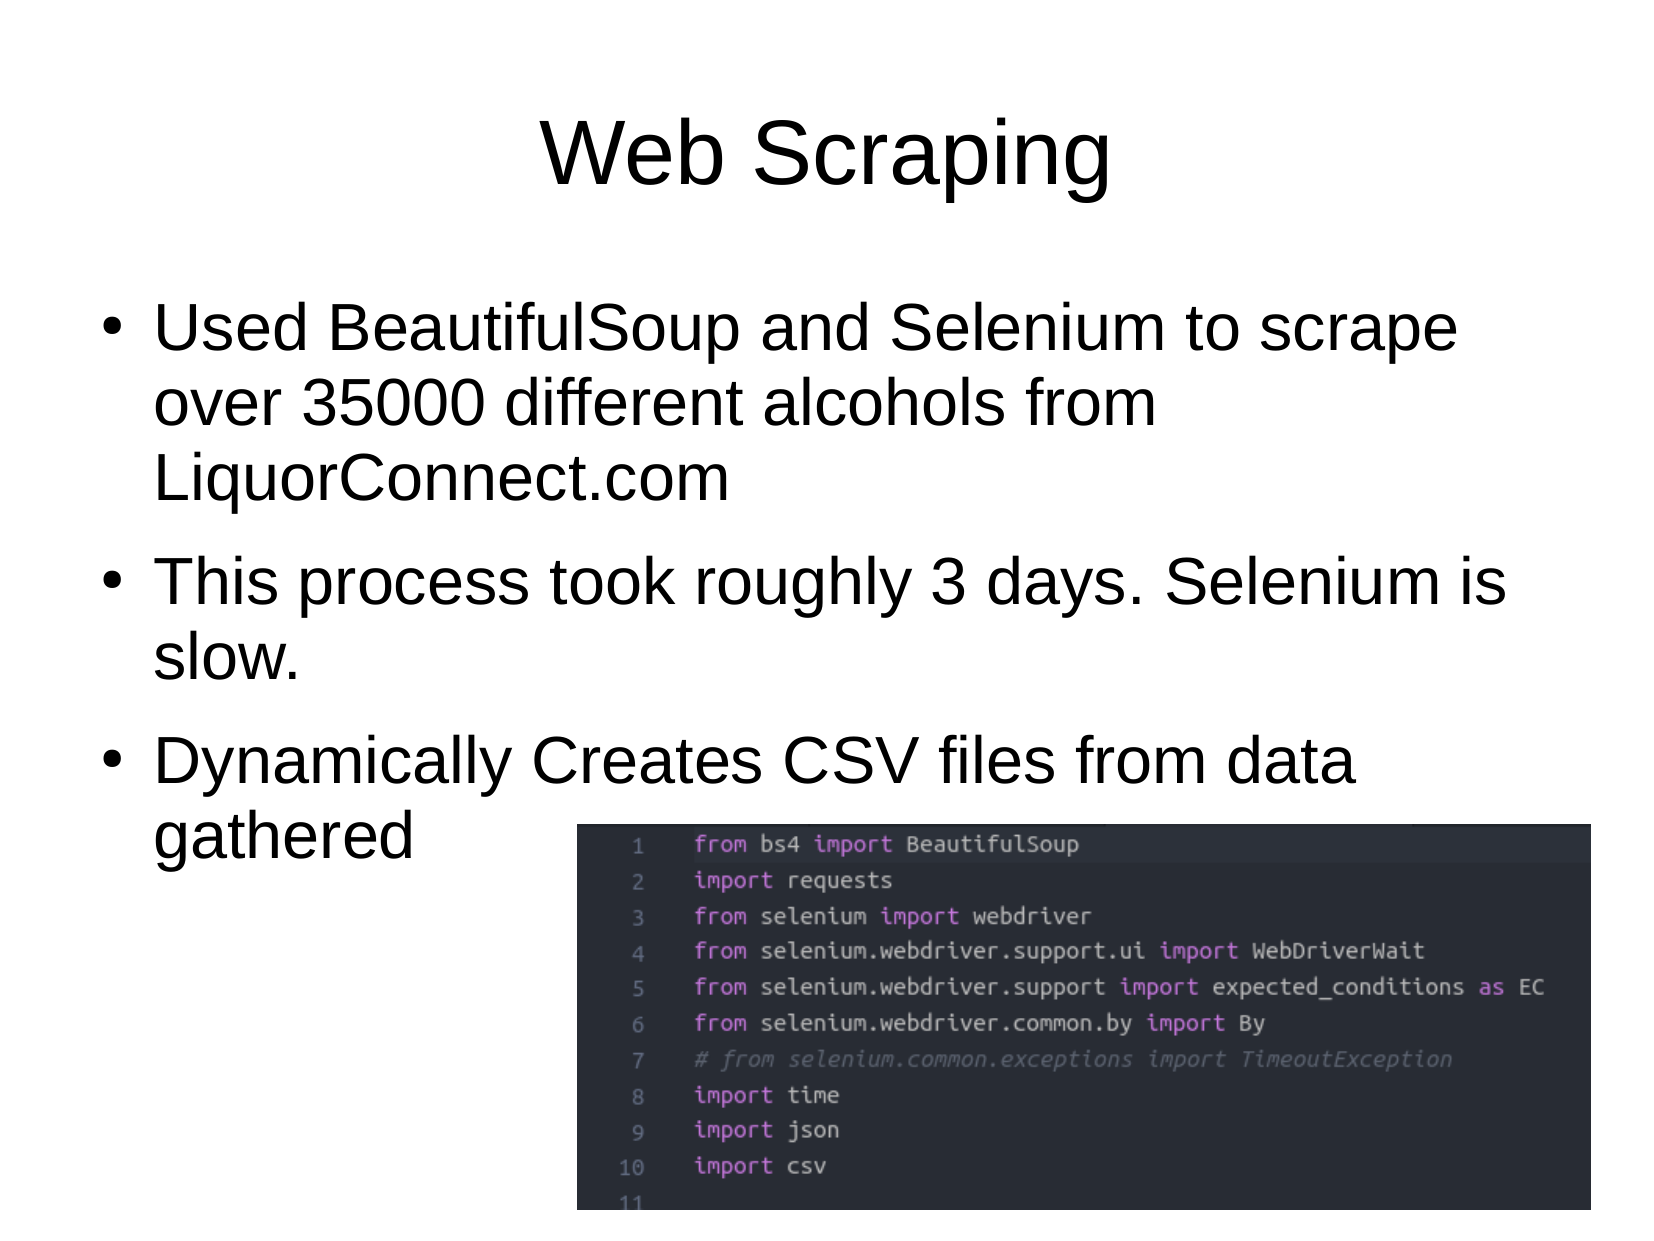

# Web Scraping
Used BeautifulSoup and Selenium to scrape over 35000 different alcohols from LiquorConnect.com
This process took roughly 3 days. Selenium is slow.
Dynamically Creates CSV files from data gathered